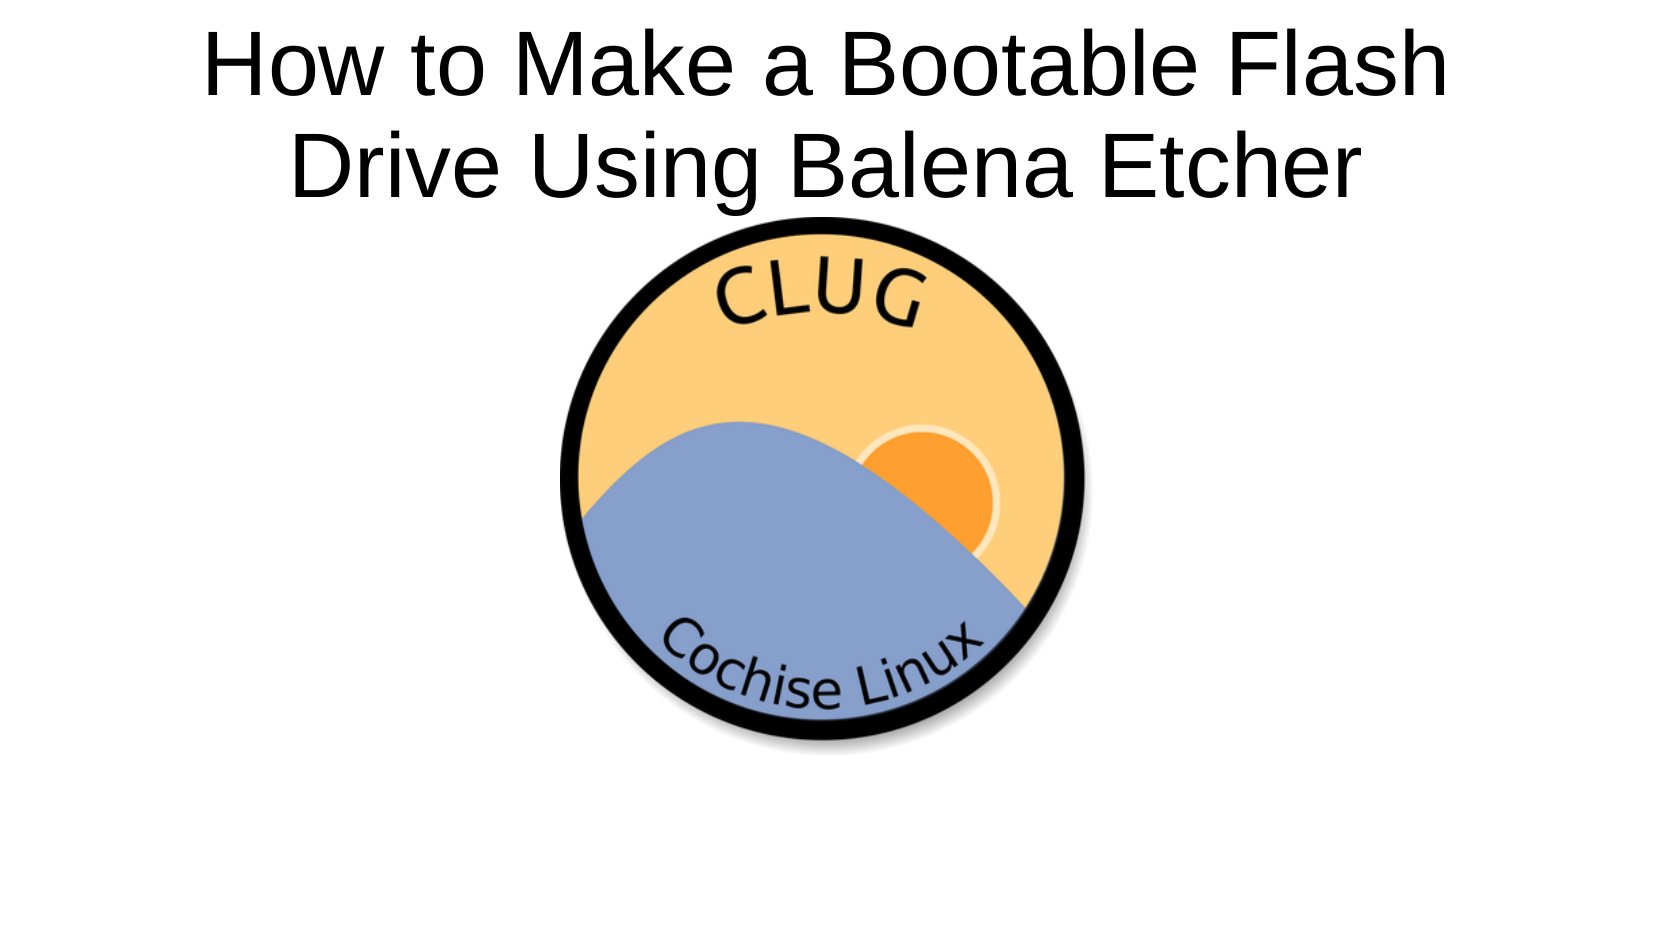

# How to Make a Bootable Flash Drive Using Balena Etcher